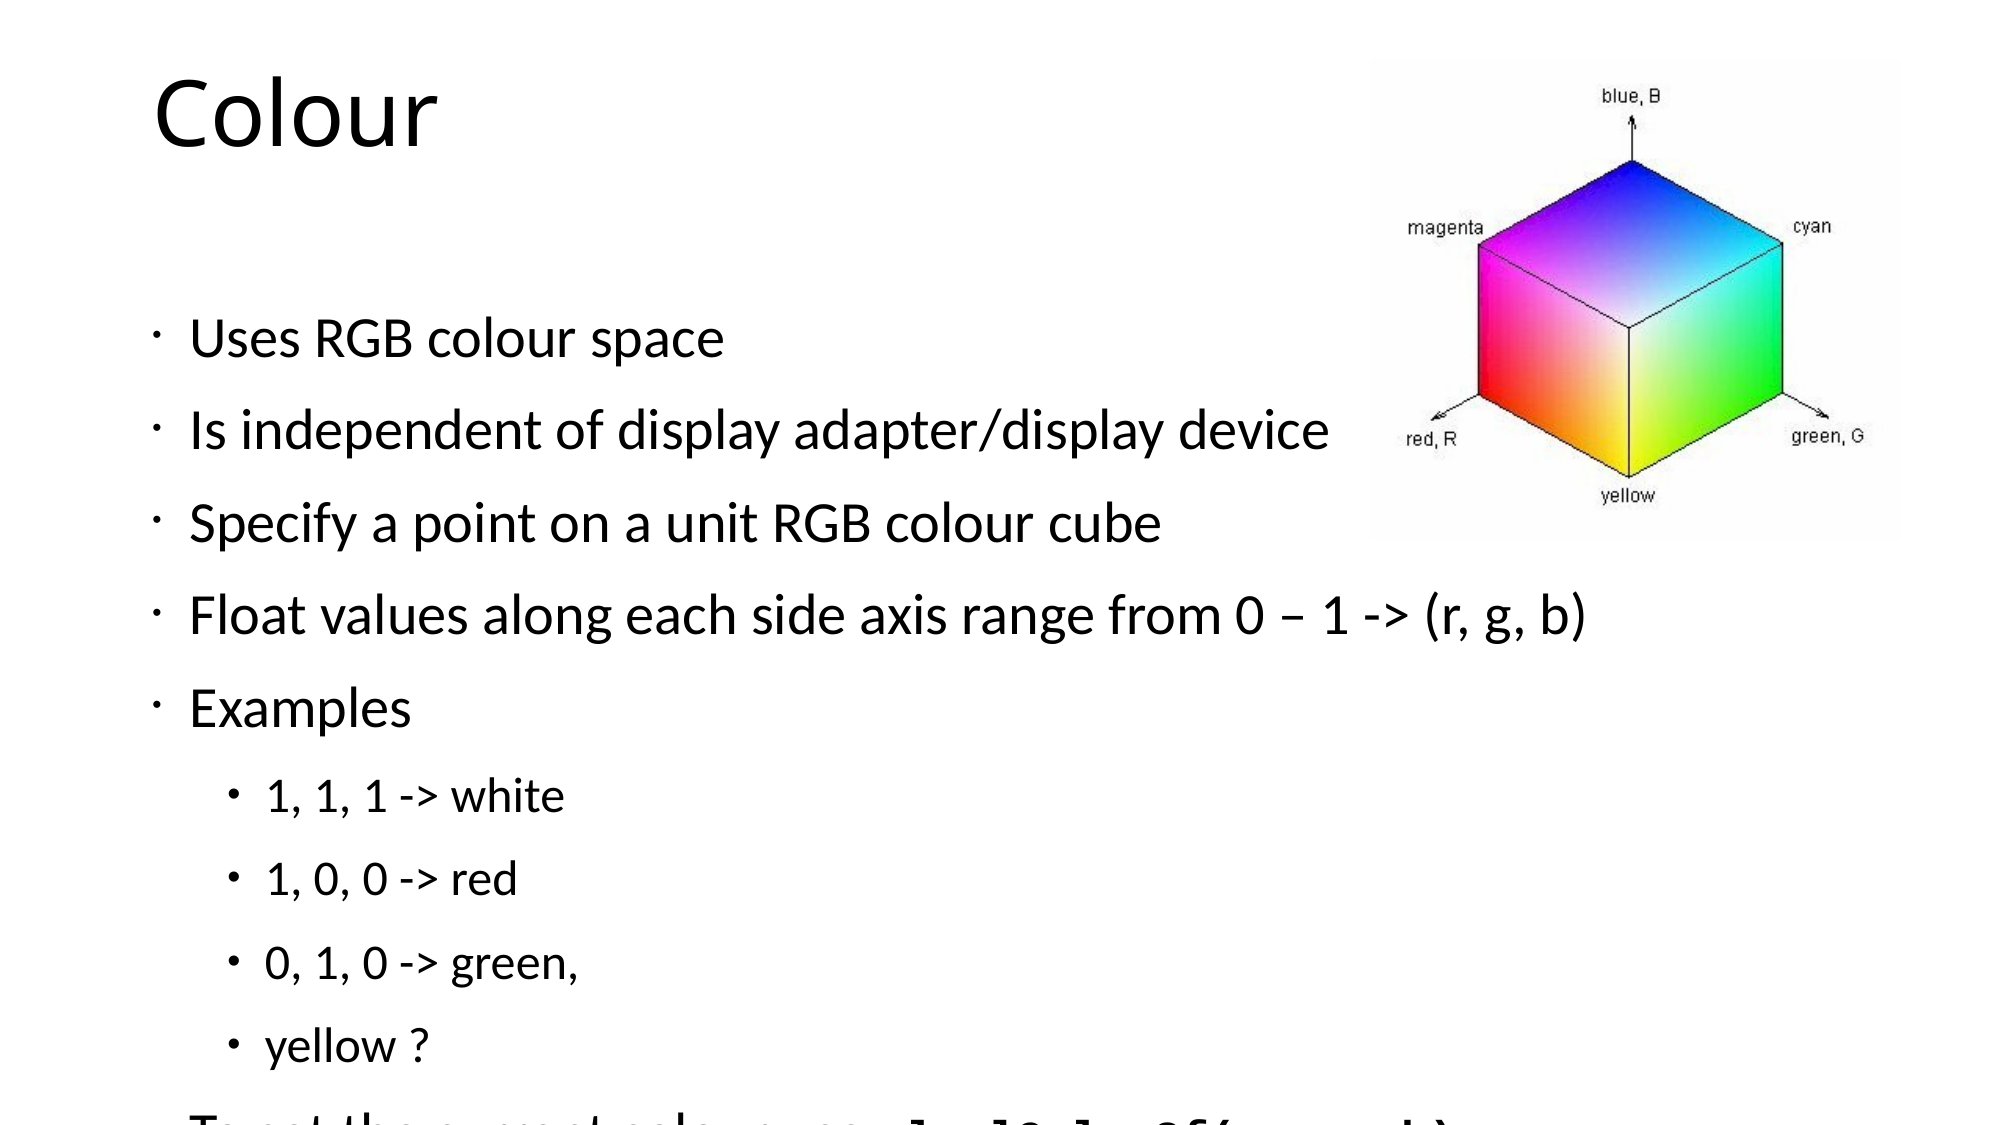

# Colour
Uses RGB colour space
Is independent of display adapter/display device
Specify a point on a unit RGB colour cube
Float values along each side axis range from 0 – 1 -> (r, g, b)
Examples
1, 1, 1 -> white
1, 0, 0 -> red
0, 1, 0 -> green,
yellow ?
To set the current colour use gl.glColor3f(r, g, b)